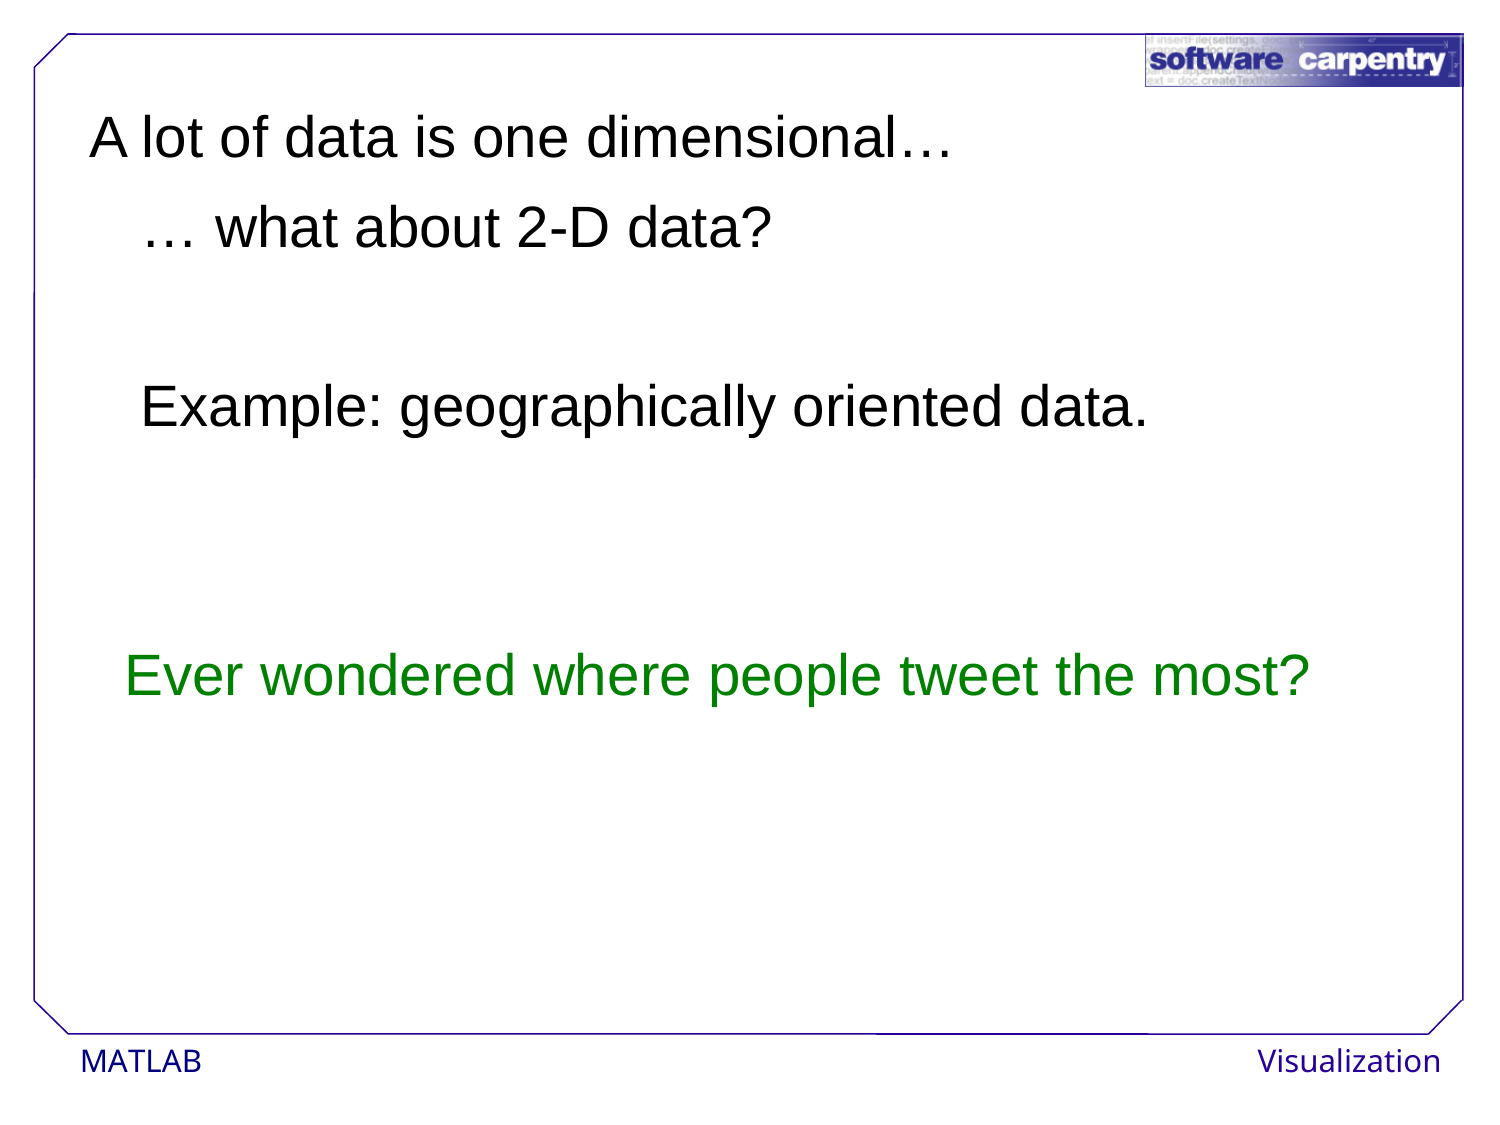

# A lot of data is one dimensional…
	… what about 2-D data?
	Example: geographically oriented data.
Ever wondered where people tweet the most?